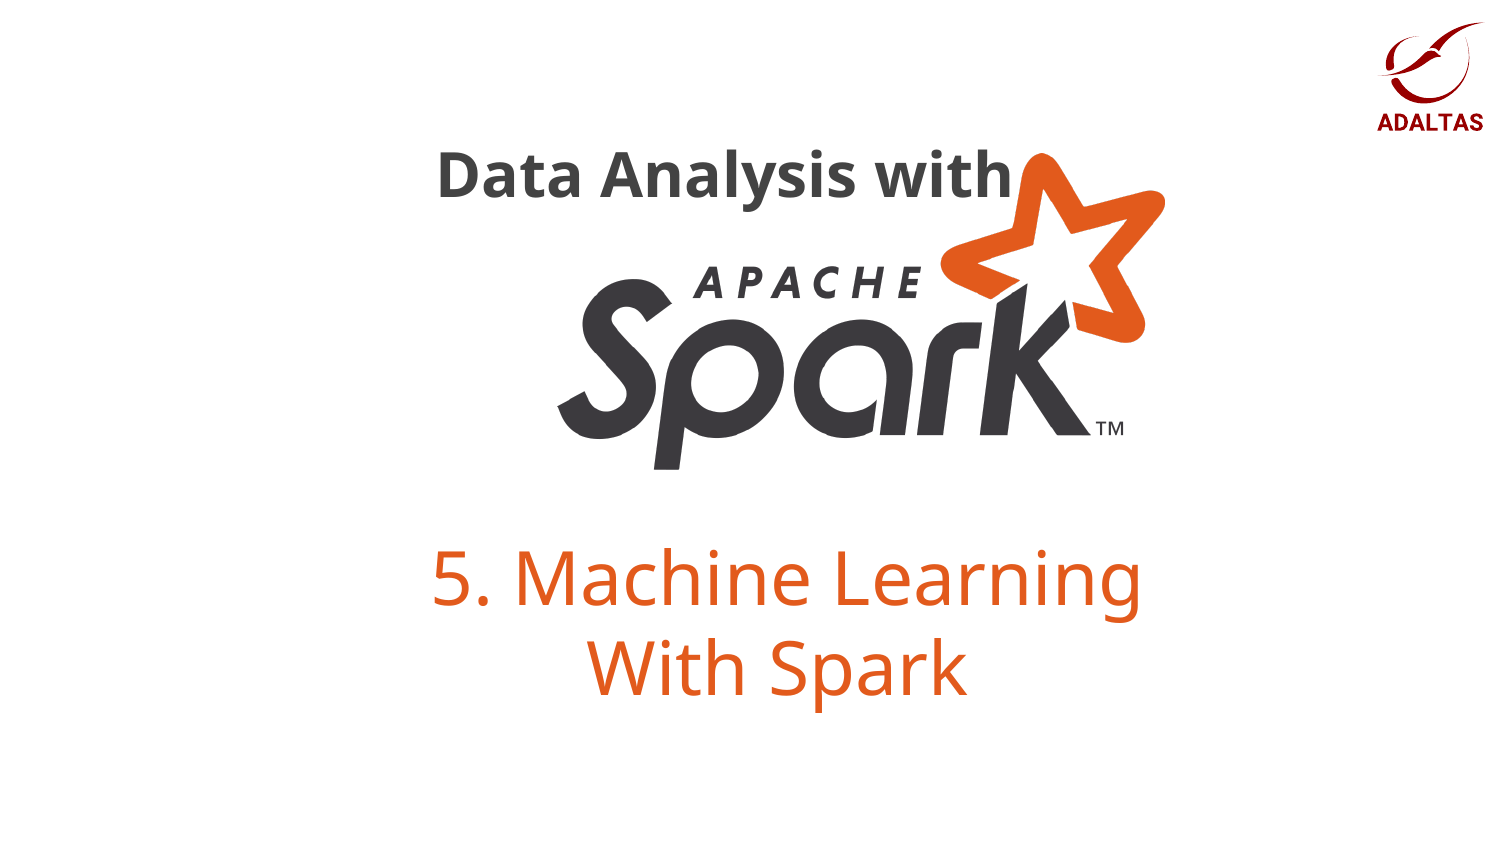

Data Analysis with
# 5. Machine Learning
With Spark